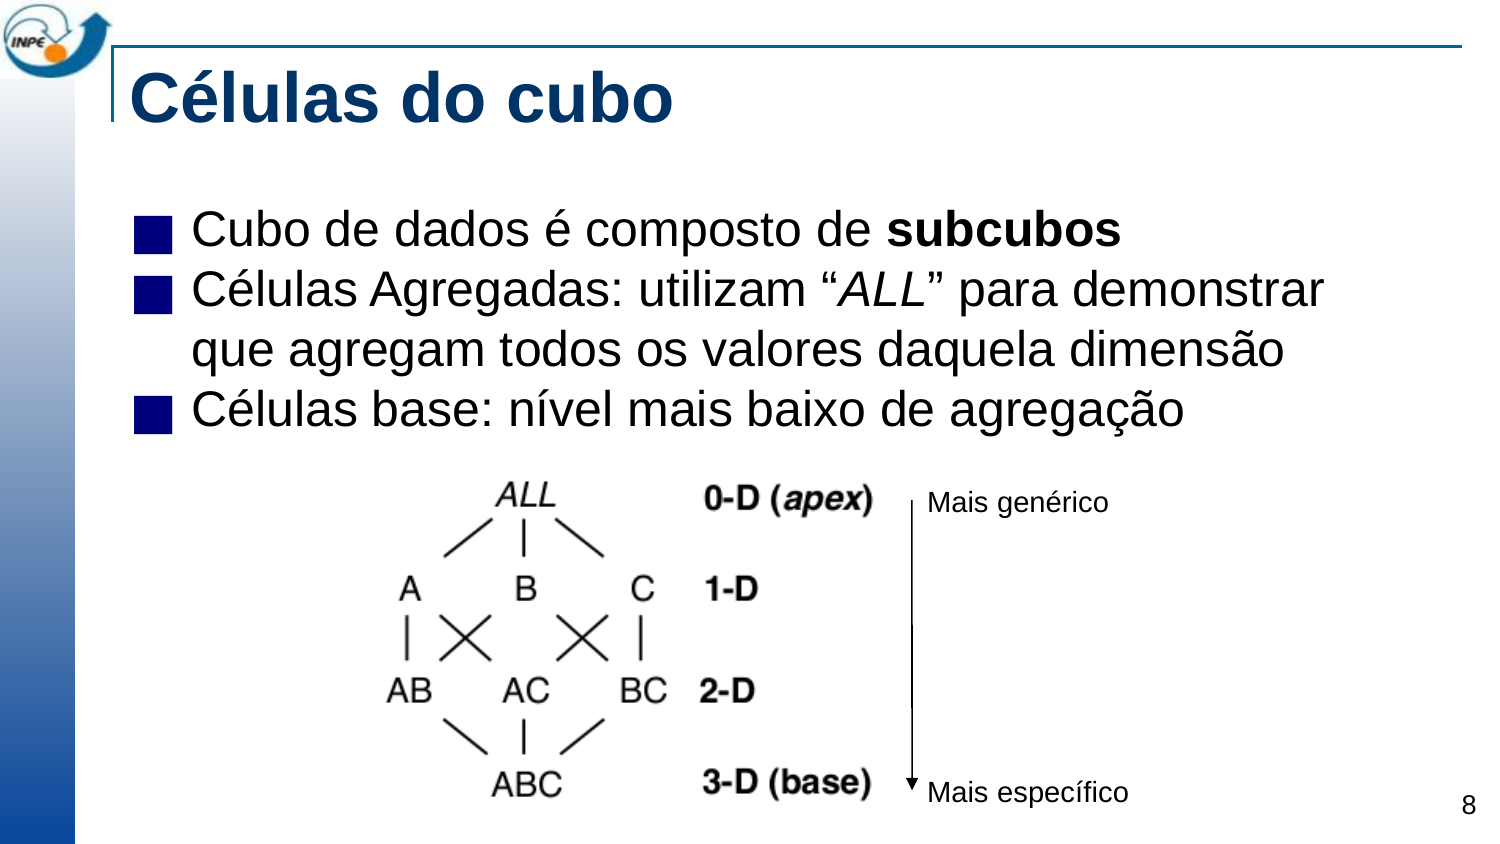

# Células do cubo
Cubo de dados é composto de subcubos
Células Agregadas: utilizam “ALL” para demonstrar que agregam todos os valores daquela dimensão
Células base: nível mais baixo de agregação
Mais genérico
Mais específico